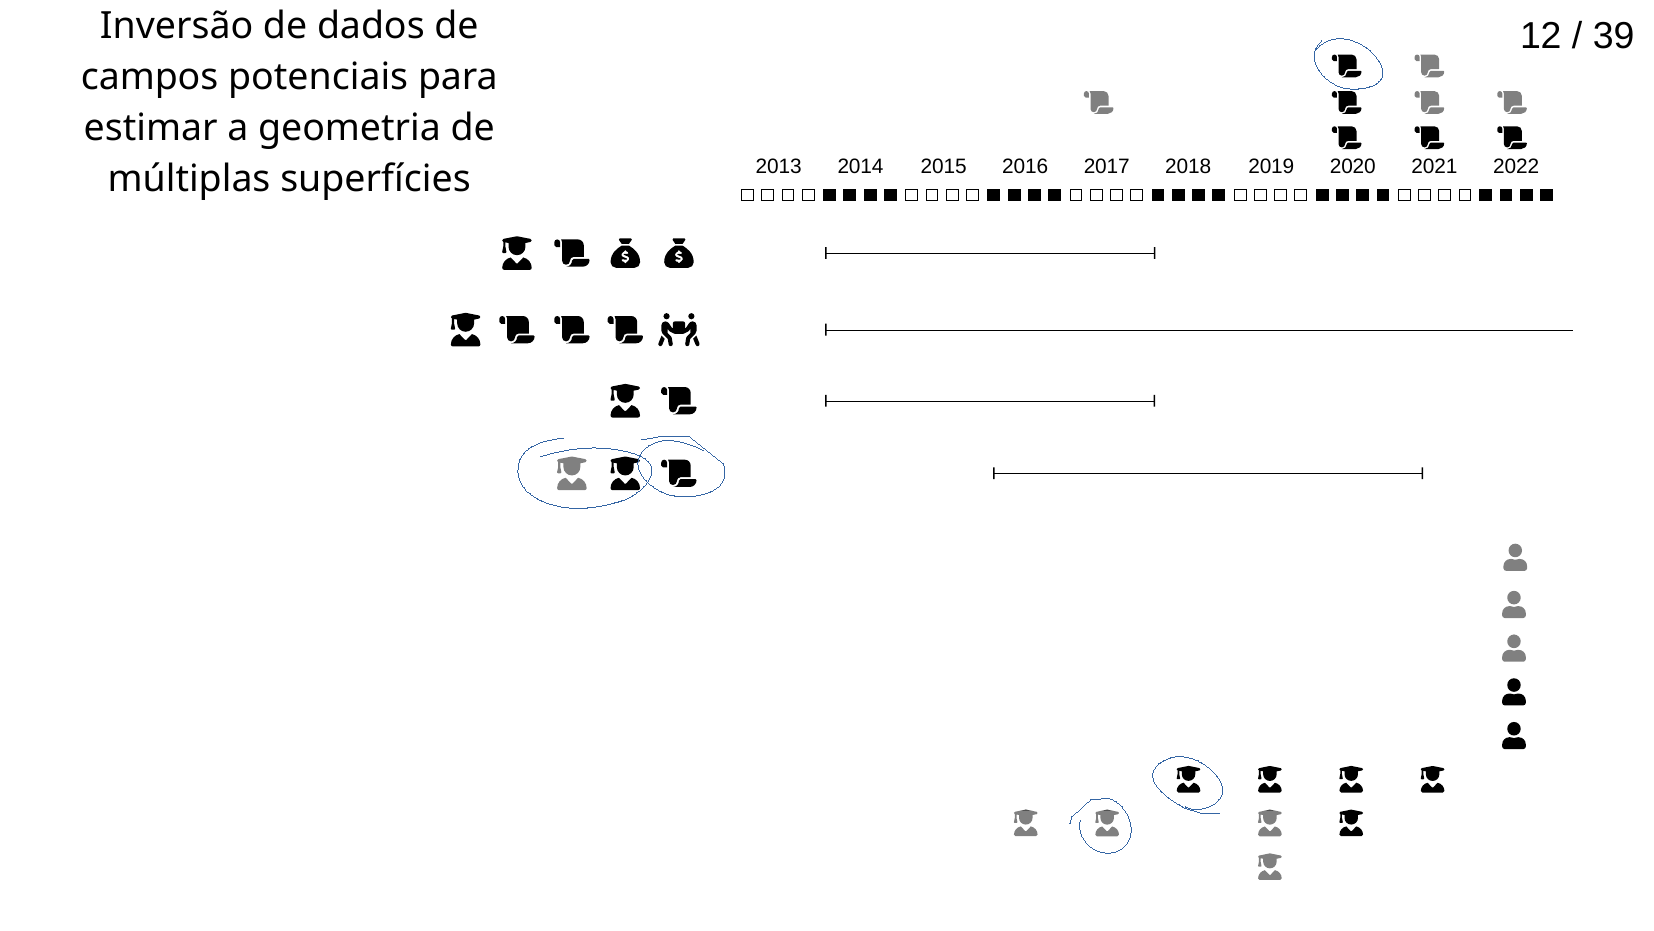

Inversão de dados de campos potenciais para estimar a geometria de múltiplas superfícies
2013
2014
2015
2016
2017
2018
2019
2020
2021
2022